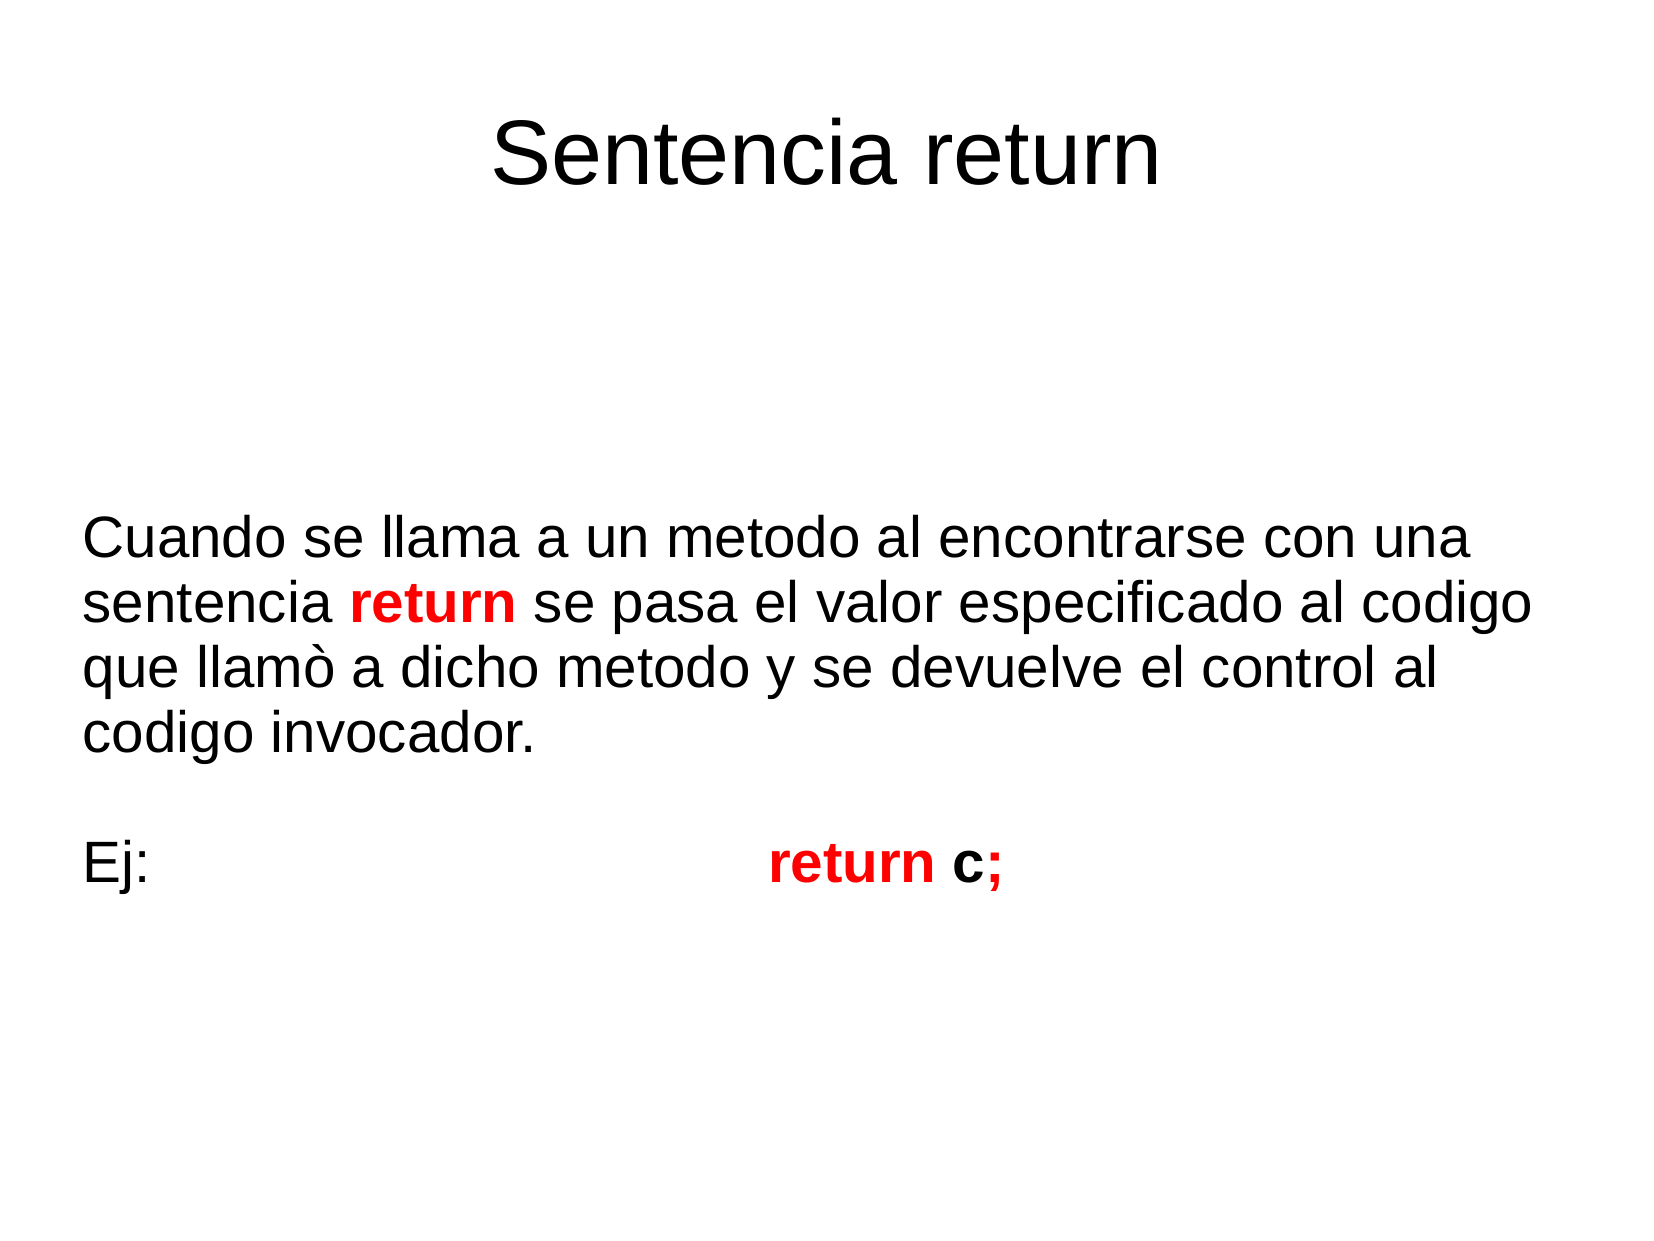

# Sentencia return
Cuando se llama a un metodo al encontrarse con una sentencia return se pasa el valor especificado al codigo que llamò a dicho metodo y se devuelve el control al codigo invocador.
Ej: return c;